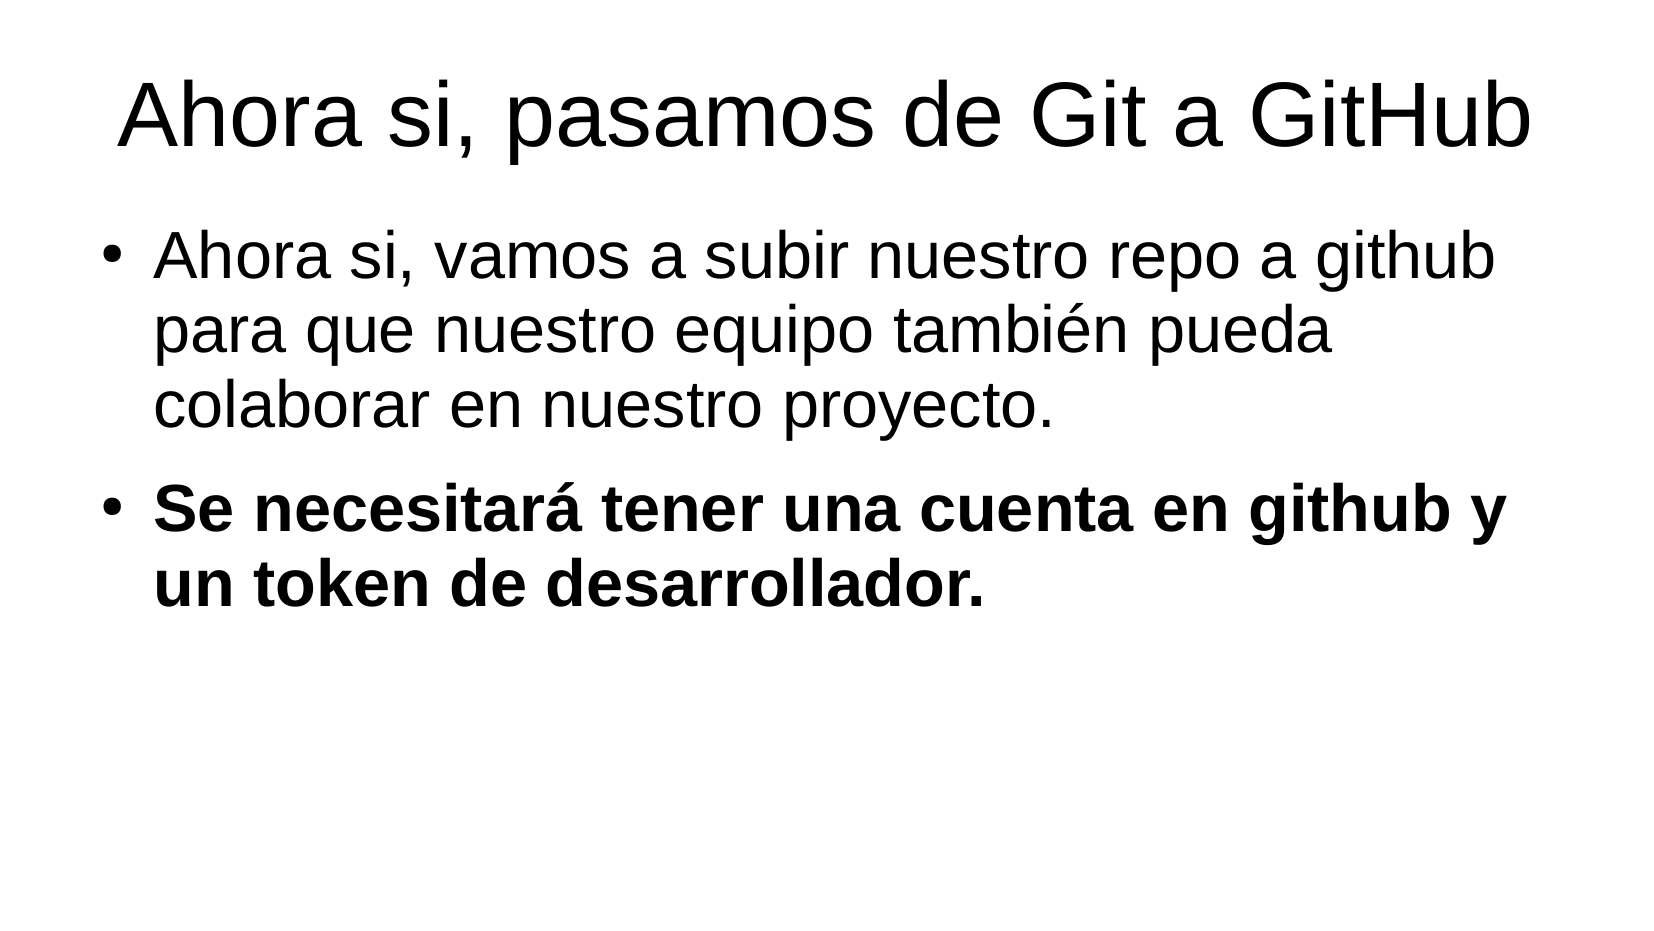

# Ahora si, pasamos de Git a GitHub
Ahora si, vamos a subir nuestro repo a github para que nuestro equipo también pueda colaborar en nuestro proyecto.
Se necesitará tener una cuenta en github y un token de desarrollador.